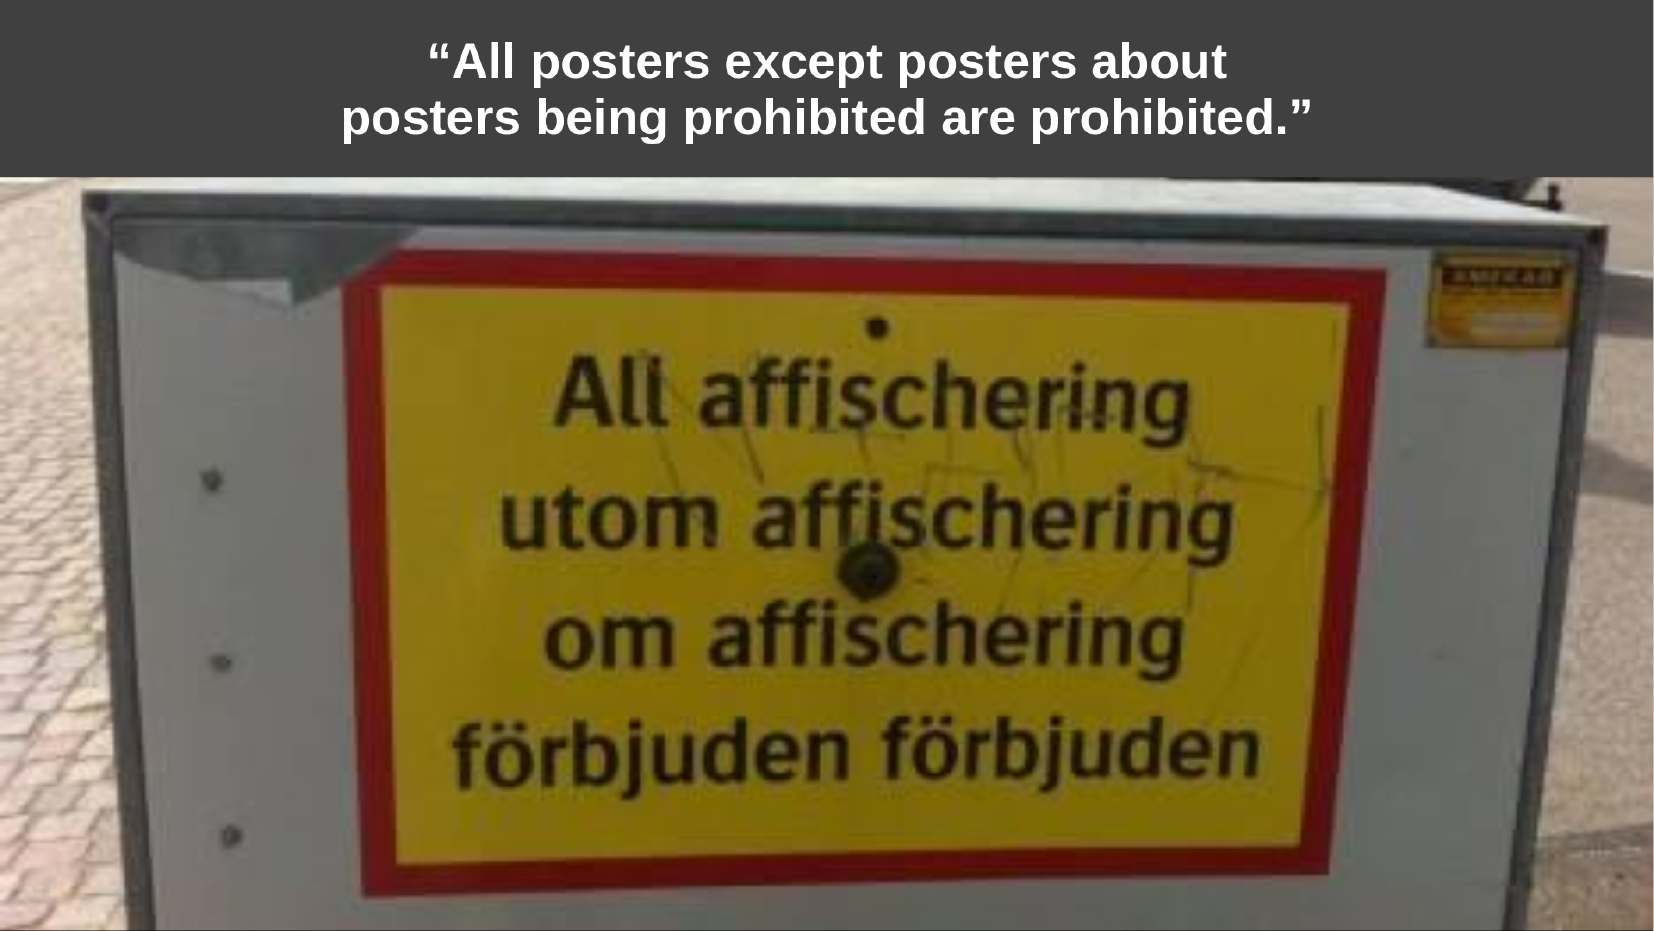

Advanced Design and Programming
6
© 2021 Dirk Riehle - Some Rights Reserved